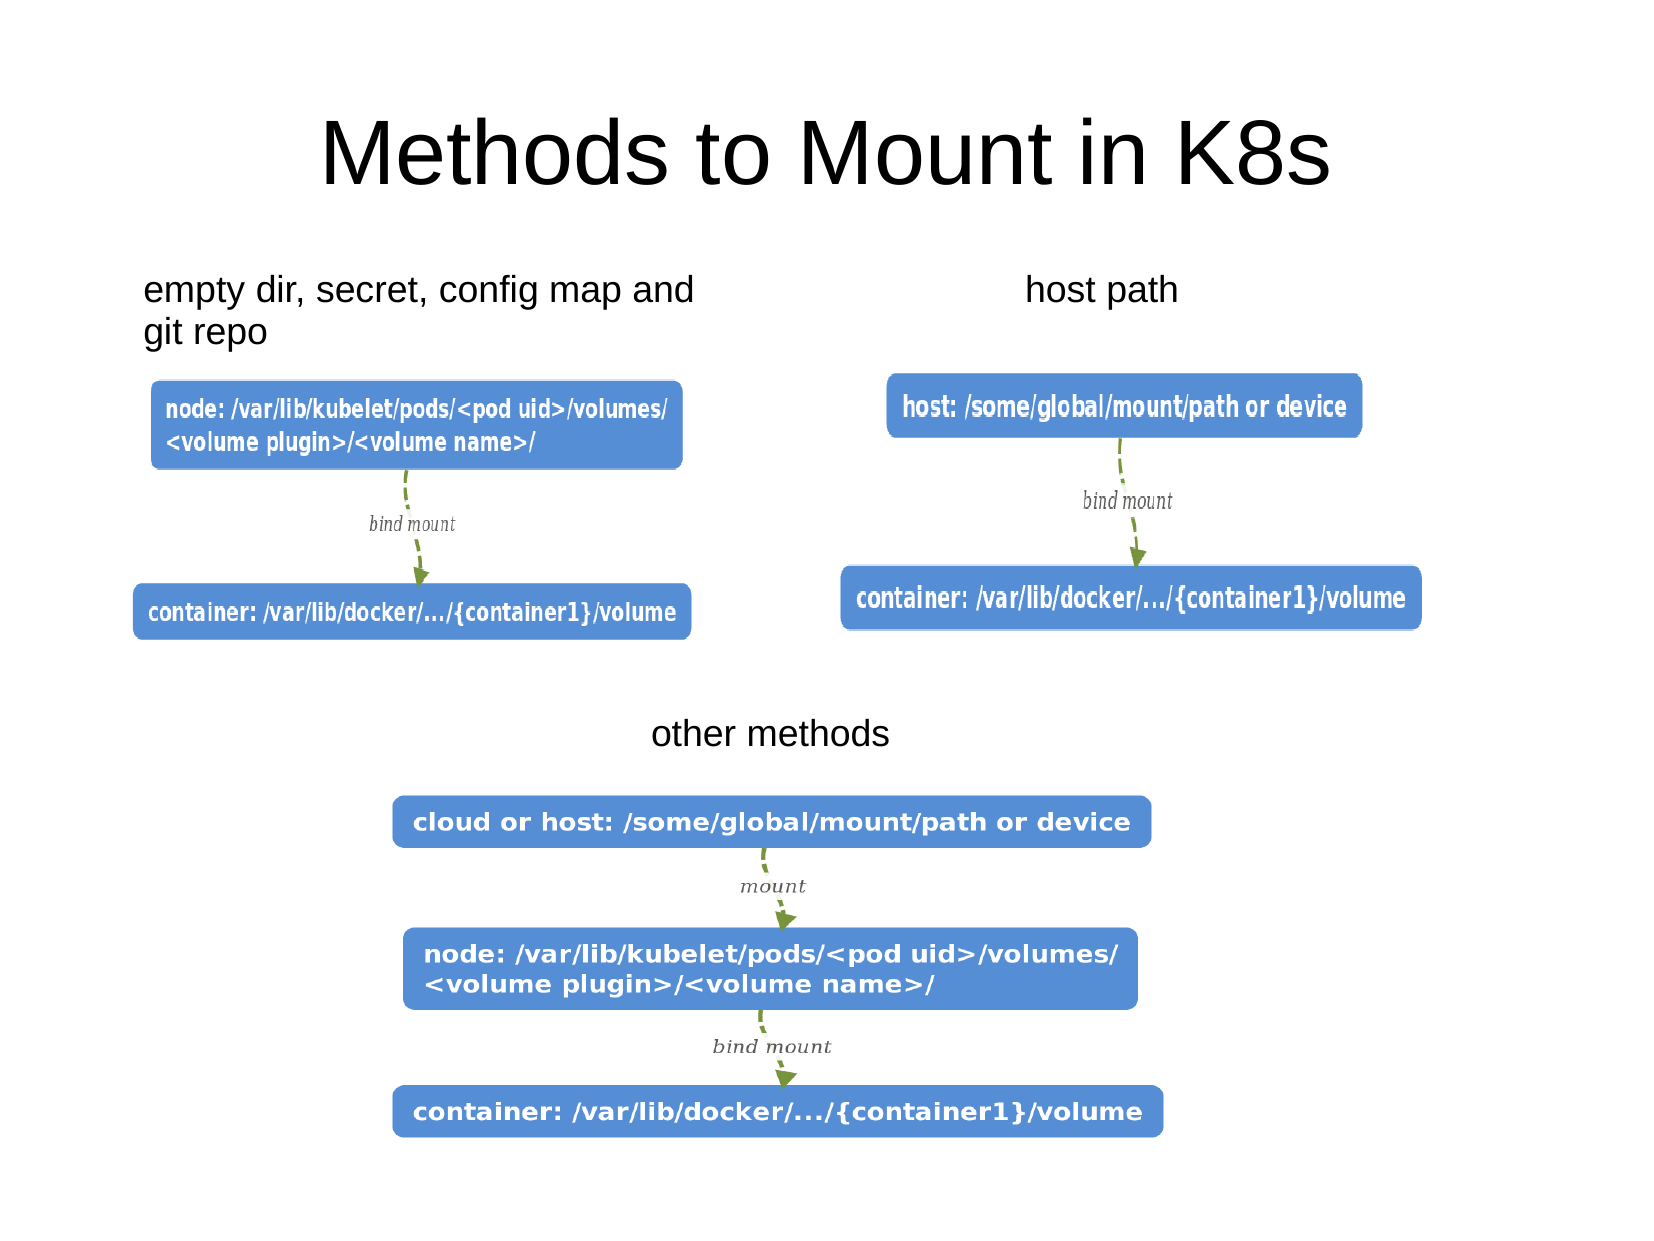

# Methods to Mount in K8s
empty dir, secret, config map and git repo
host path
other methods